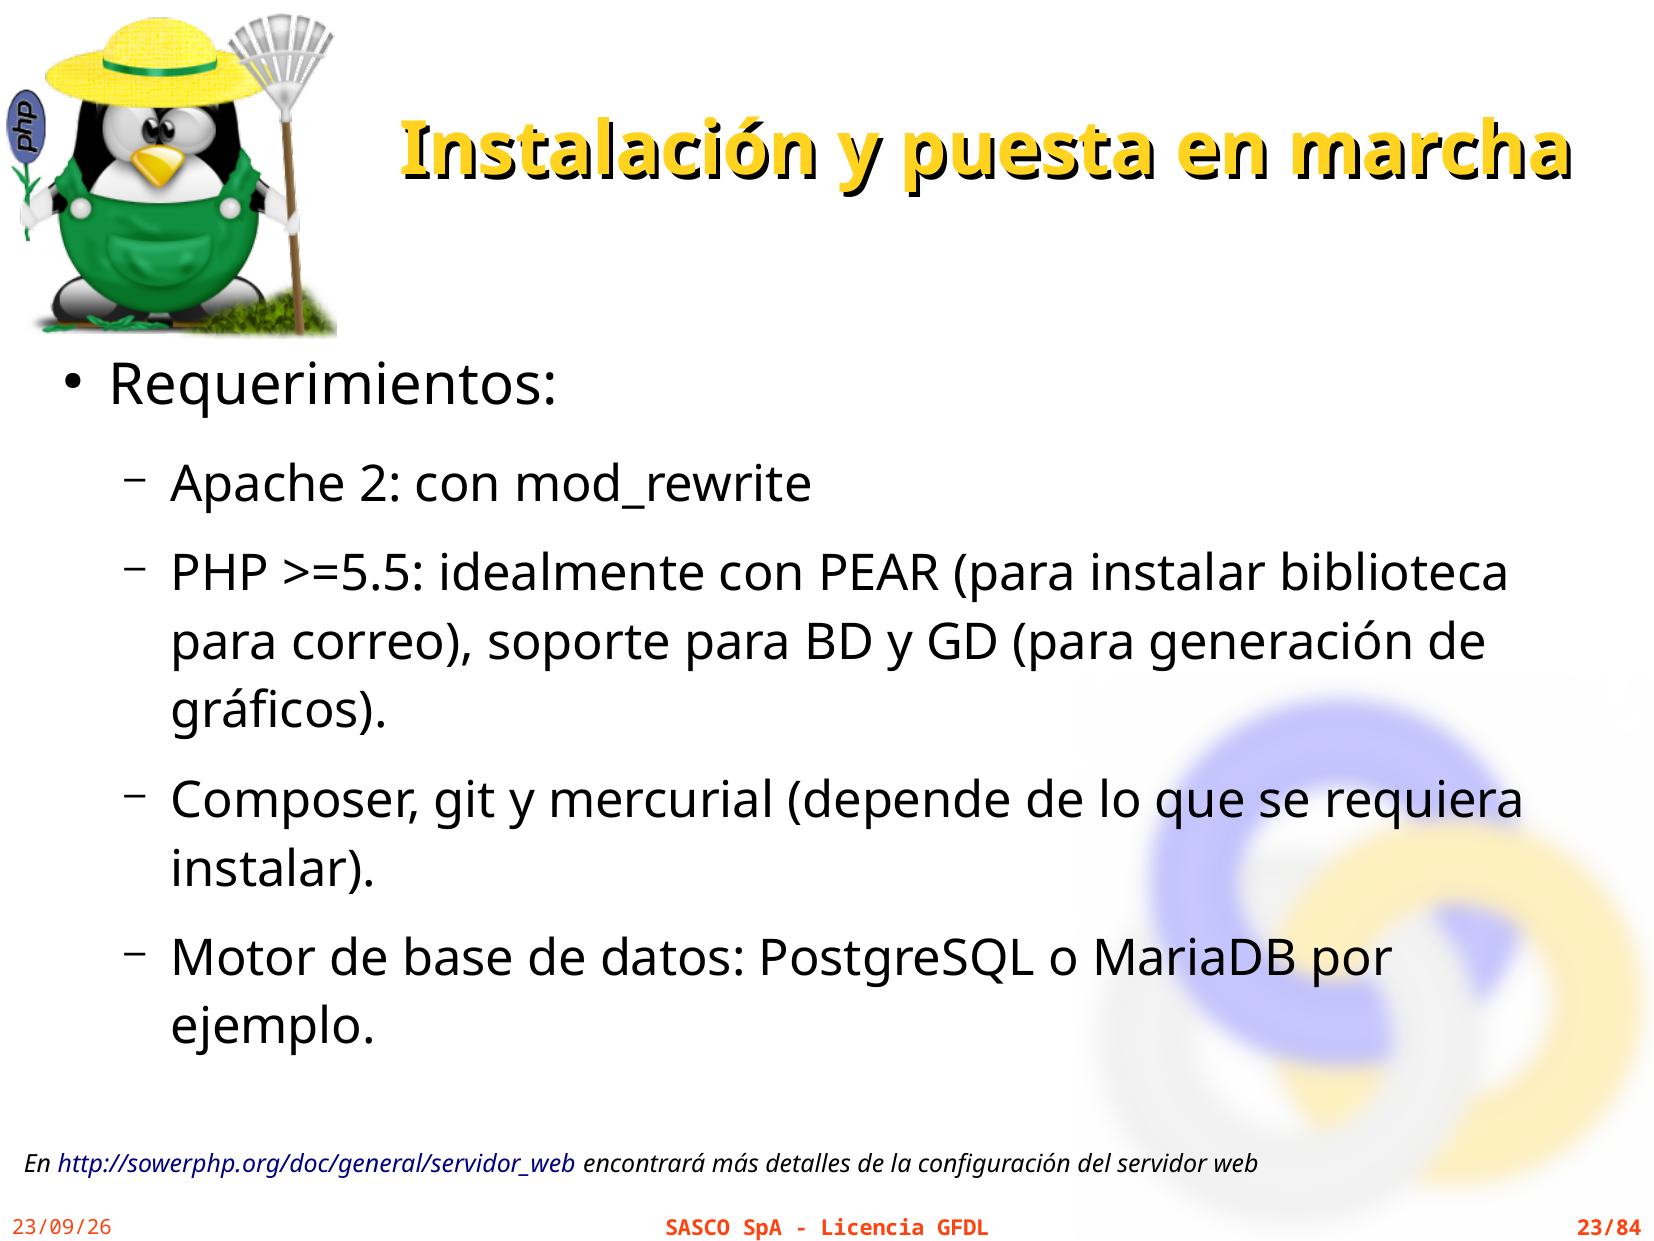

# Instalación y puesta en marcha
Requerimientos:
Apache 2: con mod_rewrite
PHP >=5.5: idealmente con PEAR (para instalar biblioteca para correo), soporte para BD y GD (para generación de gráficos).
Composer, git y mercurial (depende de lo que se requiera instalar).
Motor de base de datos: PostgreSQL o MariaDB por ejemplo.
En http://sowerphp.org/doc/general/servidor_web encontrará más detalles de la configuración del servidor web
SASCO SpA - Licencia GFDL
23